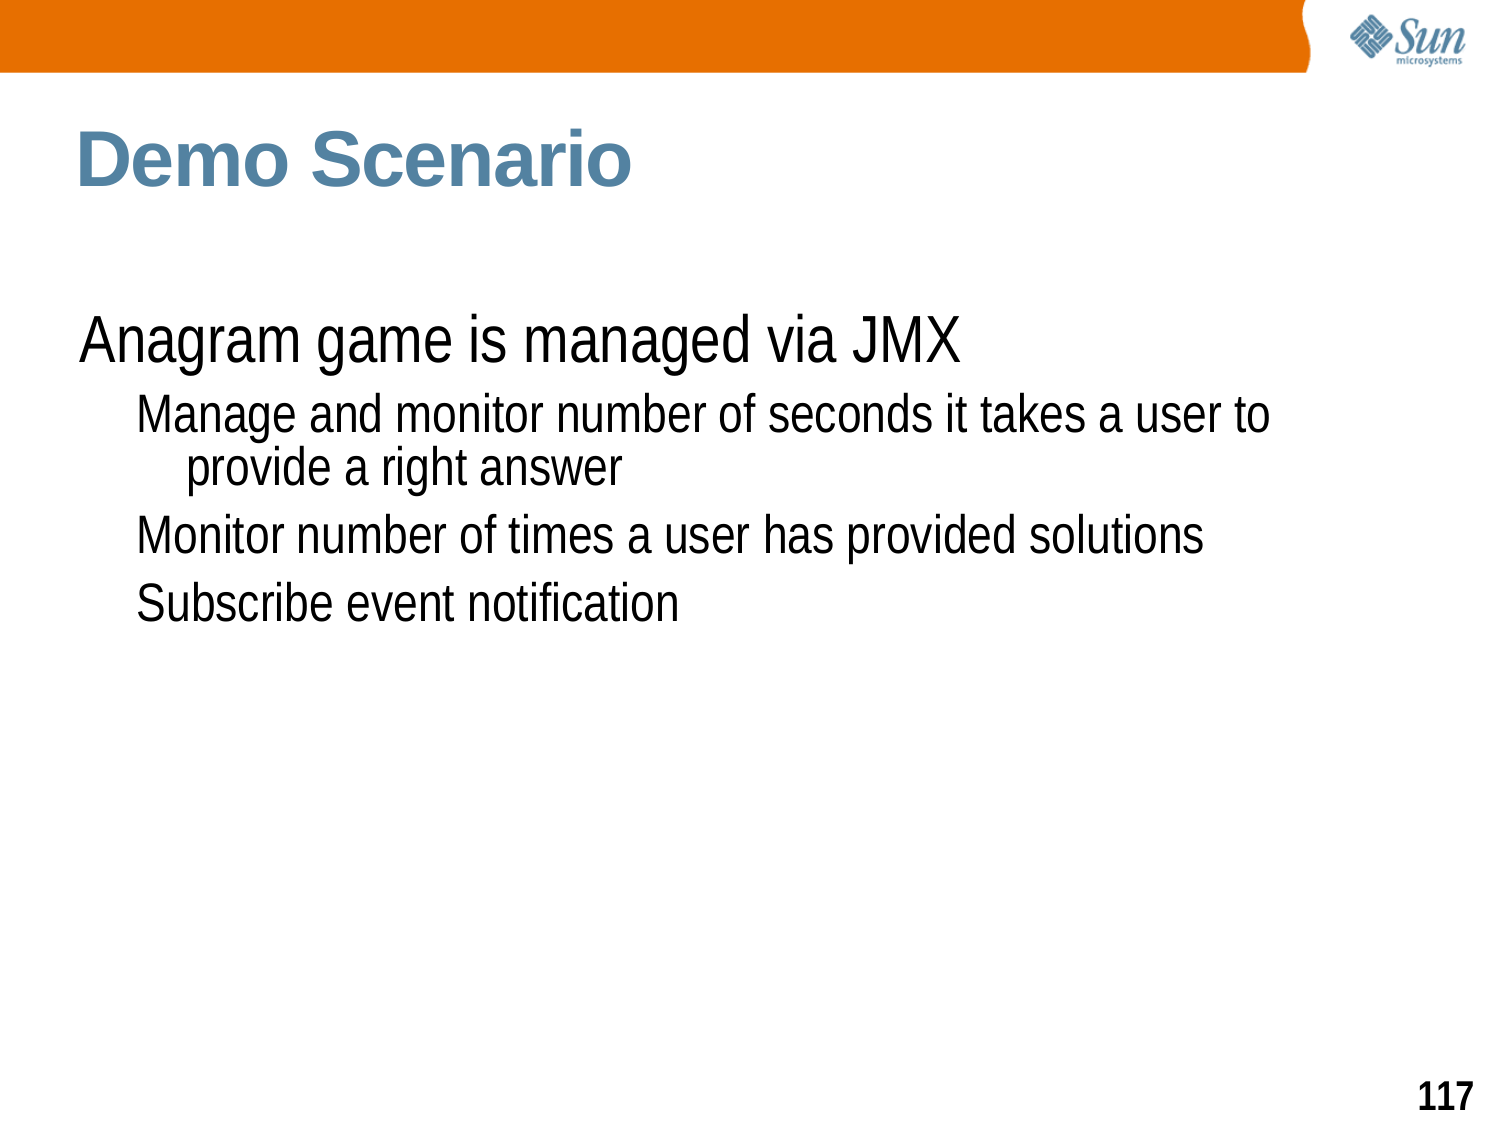

# Demo Scenario
Anagram game is managed via JMX
Manage and monitor number of seconds it takes a user to provide a right answer
Monitor number of times a user has provided solutions
Subscribe event notification